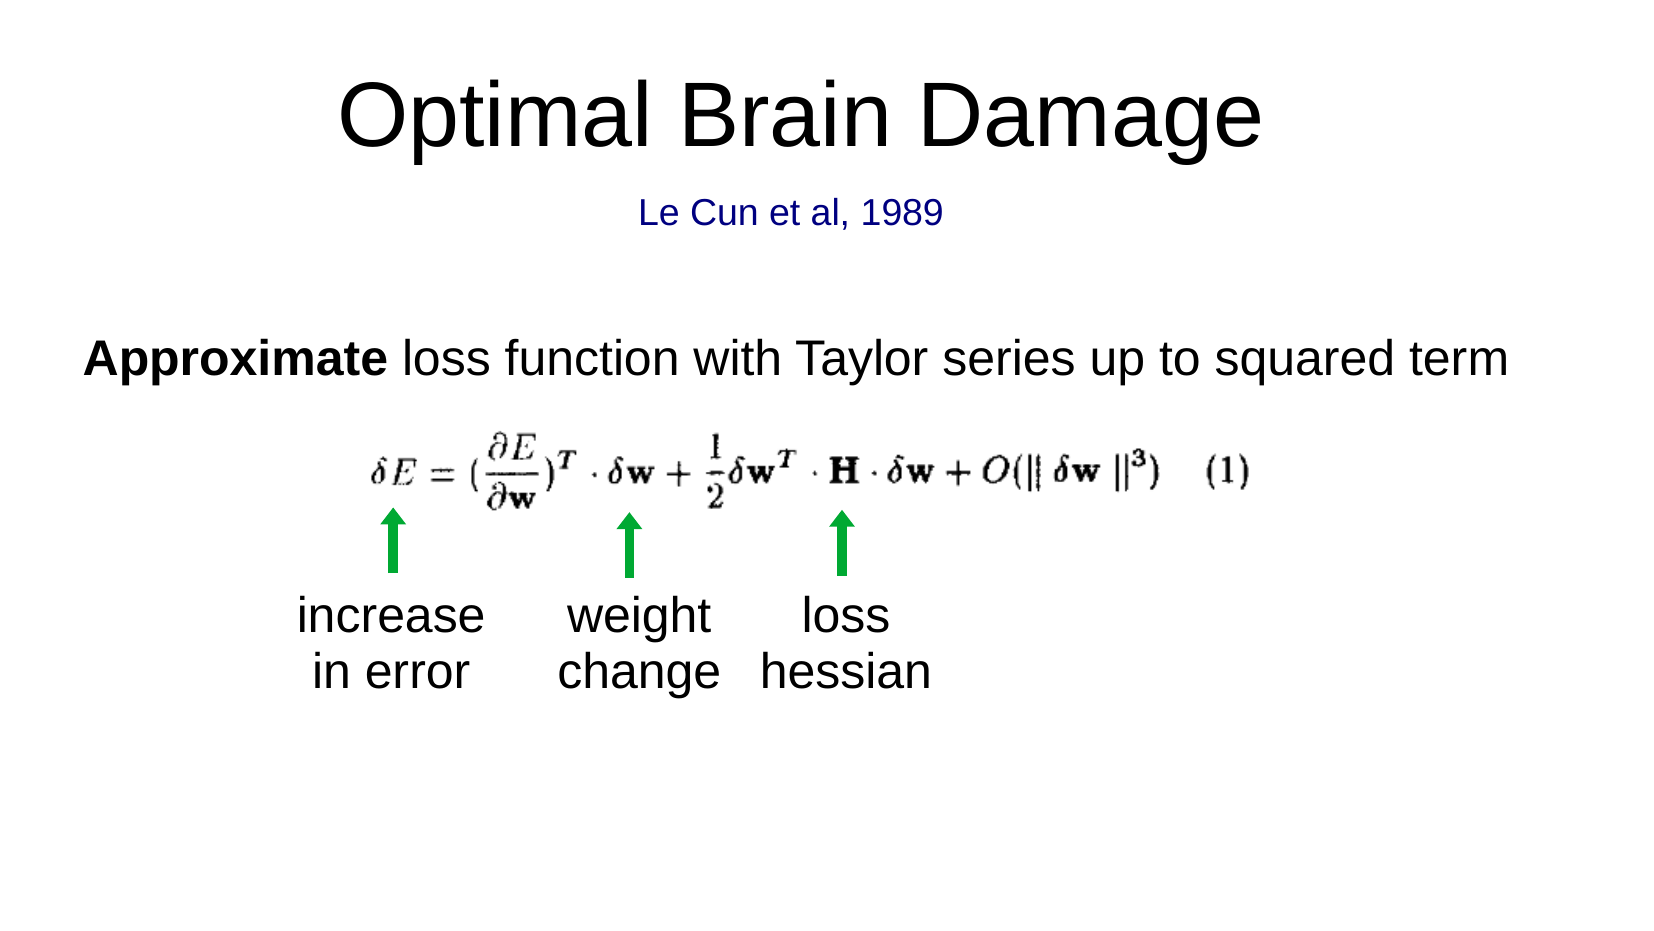

# Optimal Brain Damage
Le Cun et al, 1989
Approximate loss function with Taylor series up to squared term
increase
in error
weight change
loss
hessian